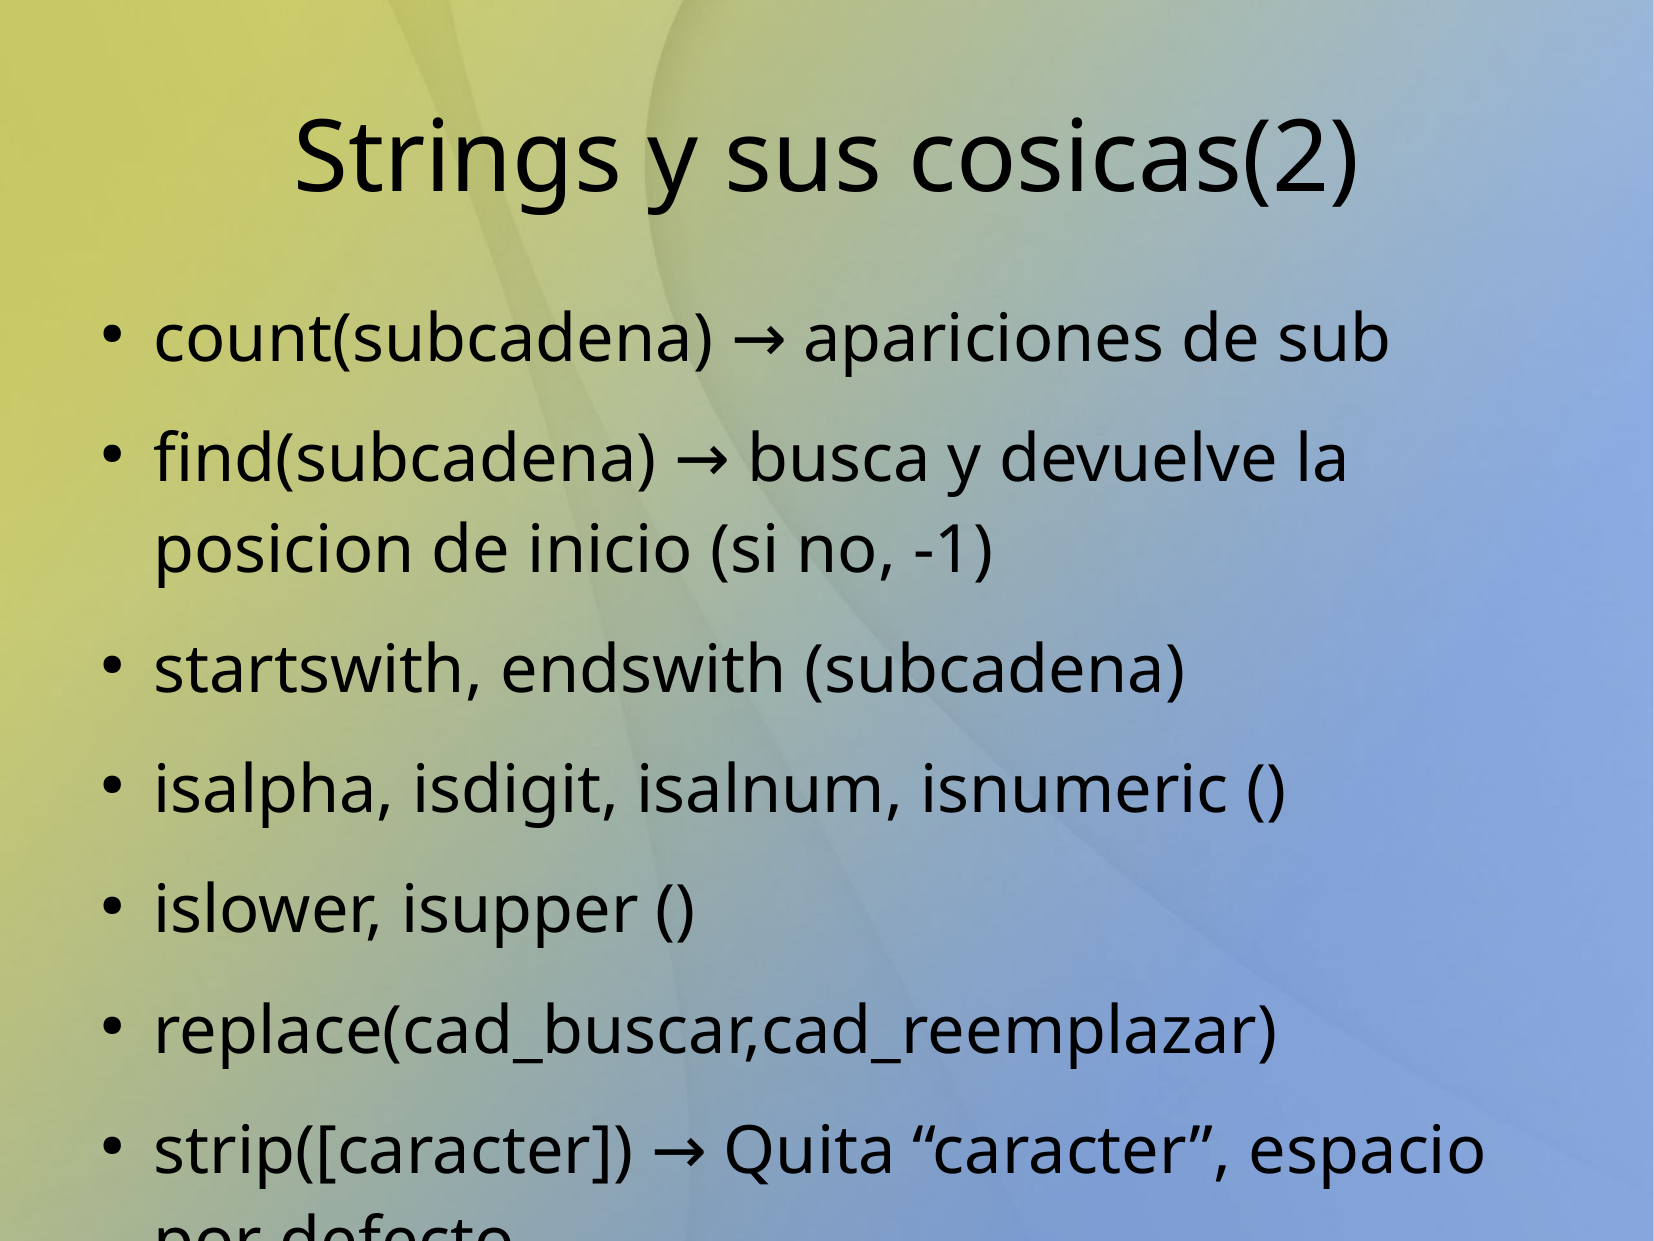

# Strings y sus cosicas(2)
count(subcadena) → apariciones de sub
find(subcadena) → busca y devuelve la posicion de inicio (si no, -1)
startswith, endswith (subcadena)
isalpha, isdigit, isalnum, isnumeric ()
islower, isupper ()
replace(cad_buscar,cad_reemplazar)
strip([caracter]) → Quita “caracter”, espacio por defecto.